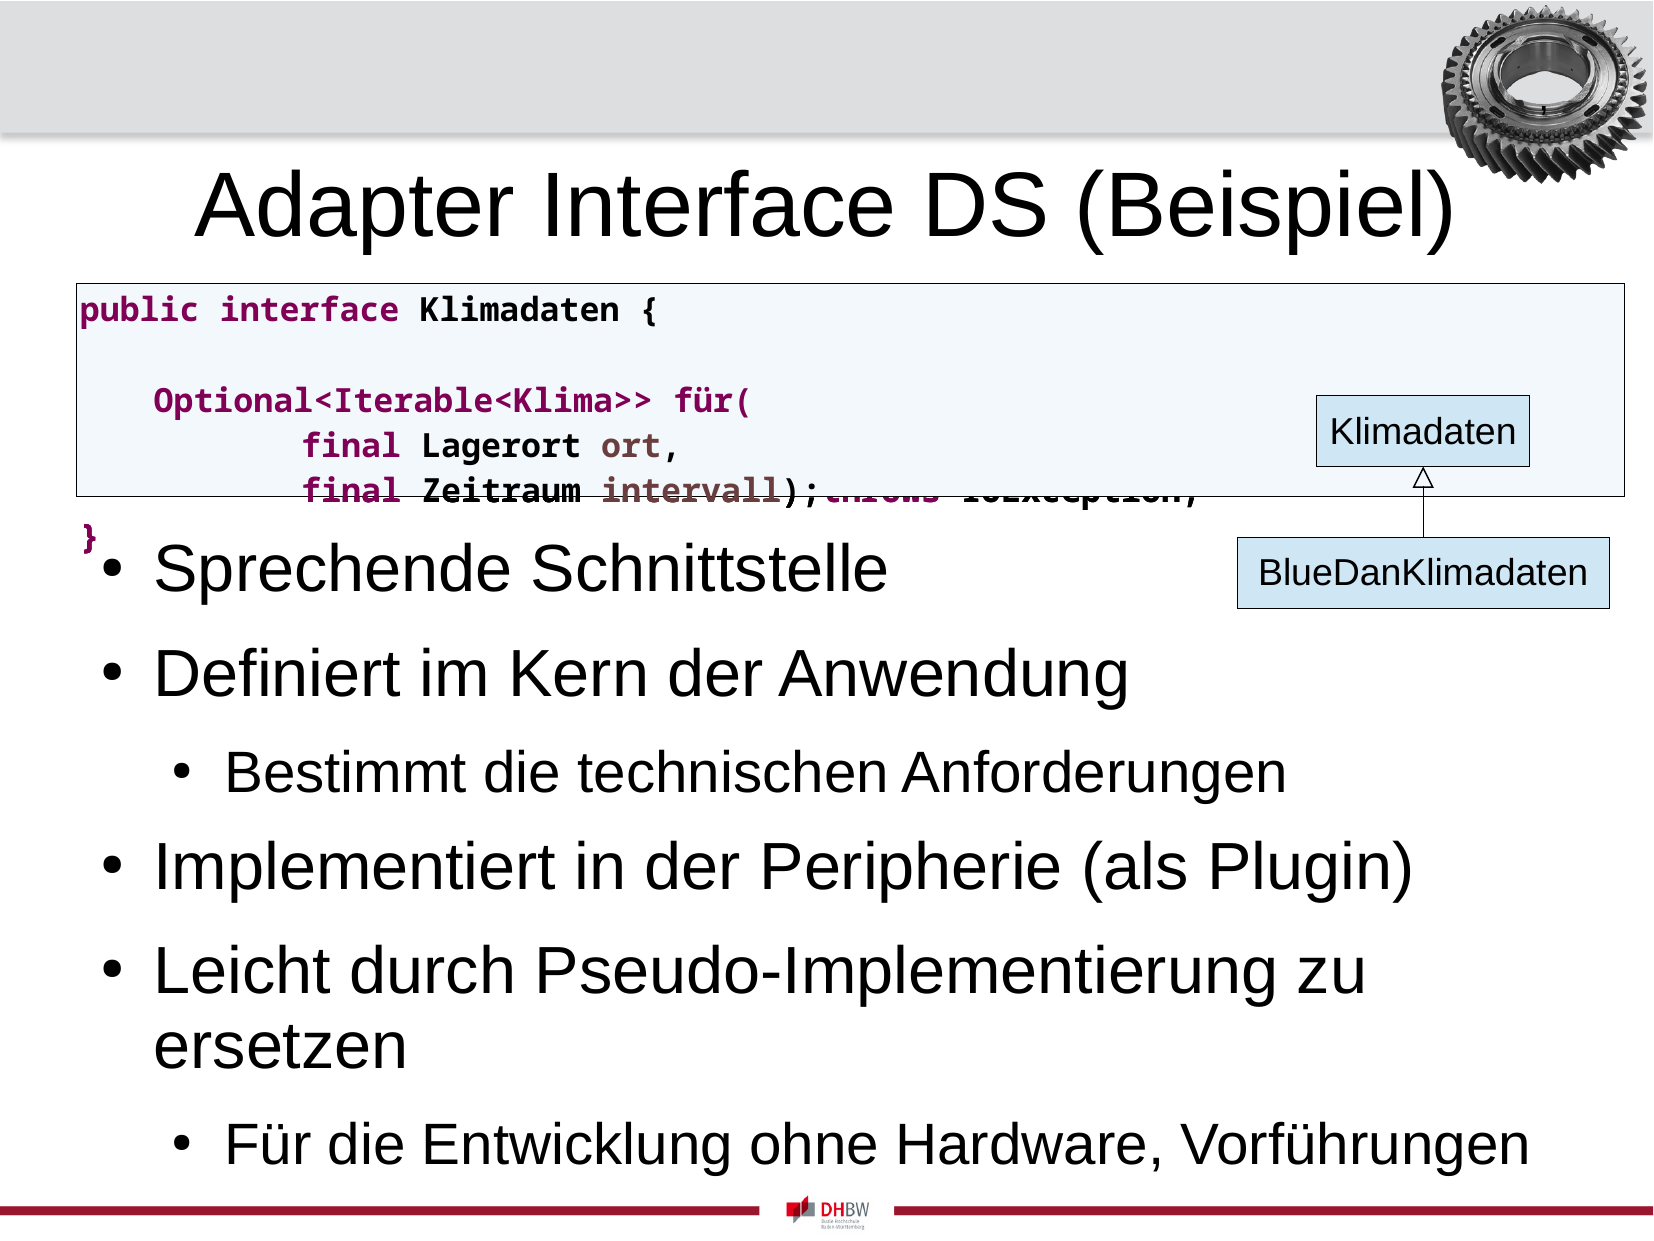

,
# Adapter Interface DS (Beispiel)
public interface Klimadaten {
	public abstract Iterable<Klima> für(
			final Lagerort ort,
			final Zeitraum intervall) throws IOException;
}
public interface Klimadaten {
	public abstract Iterable<Klima> für(
			final Lagerort ort,
			final Zeitraum intervall) throws IOException;
}
public interface Klimadaten {
	public abstract Optional<Iterable<Klima>> für(
			final Lagerort ort,
			final Zeitraum intervall);
}
public interface Klimadaten {
	Optional<Iterable<Klima>> für(
			final Lagerort ort,
			final Zeitraum intervall);
}
Klimadaten
BluetoothKlimadaten
Sprechende Schnittstelle
Definiert im Kern der Anwendung
Bestimmt die technischen Anforderungen
Implementiert in der Peripherie (als Plugin)
Leicht durch Pseudo-Implementierung zu ersetzen
Für die Entwicklung ohne Hardware, Vorführungen
BlueDanKlimadaten